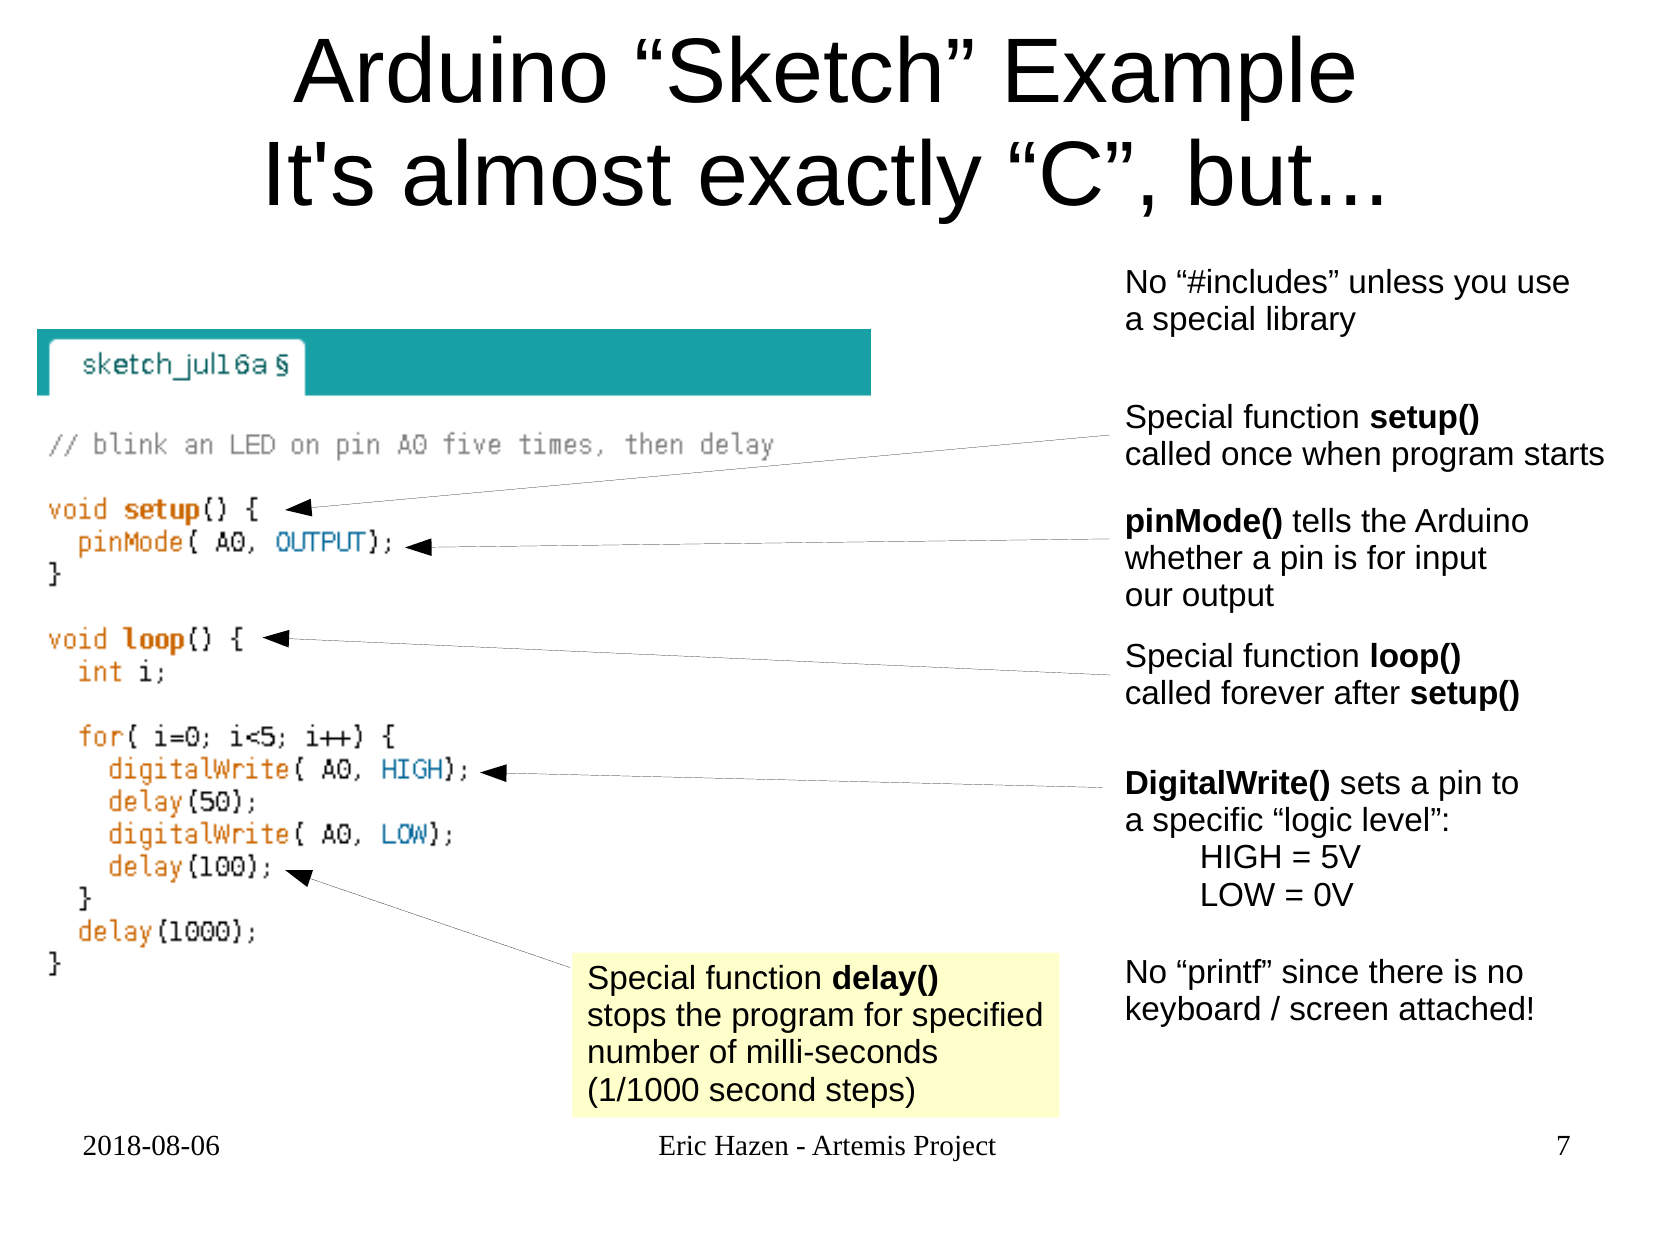

# Arduino “Sketch” Example It's almost exactly “C”, but...
No “#includes” unless you use
a special library
Special function setup()
called once when program starts
pinMode() tells the Arduino
whether a pin is for input
our output
Special function loop()
called forever after setup()
DigitalWrite() sets a pin to
a specific “logic level”:
	HIGH = 5V
	LOW = 0V
No “printf” since there is no
keyboard / screen attached!
Special function delay()
stops the program for specified
number of milli-seconds
(1/1000 second steps)
2018-08-06
Eric Hazen - Artemis Project
7